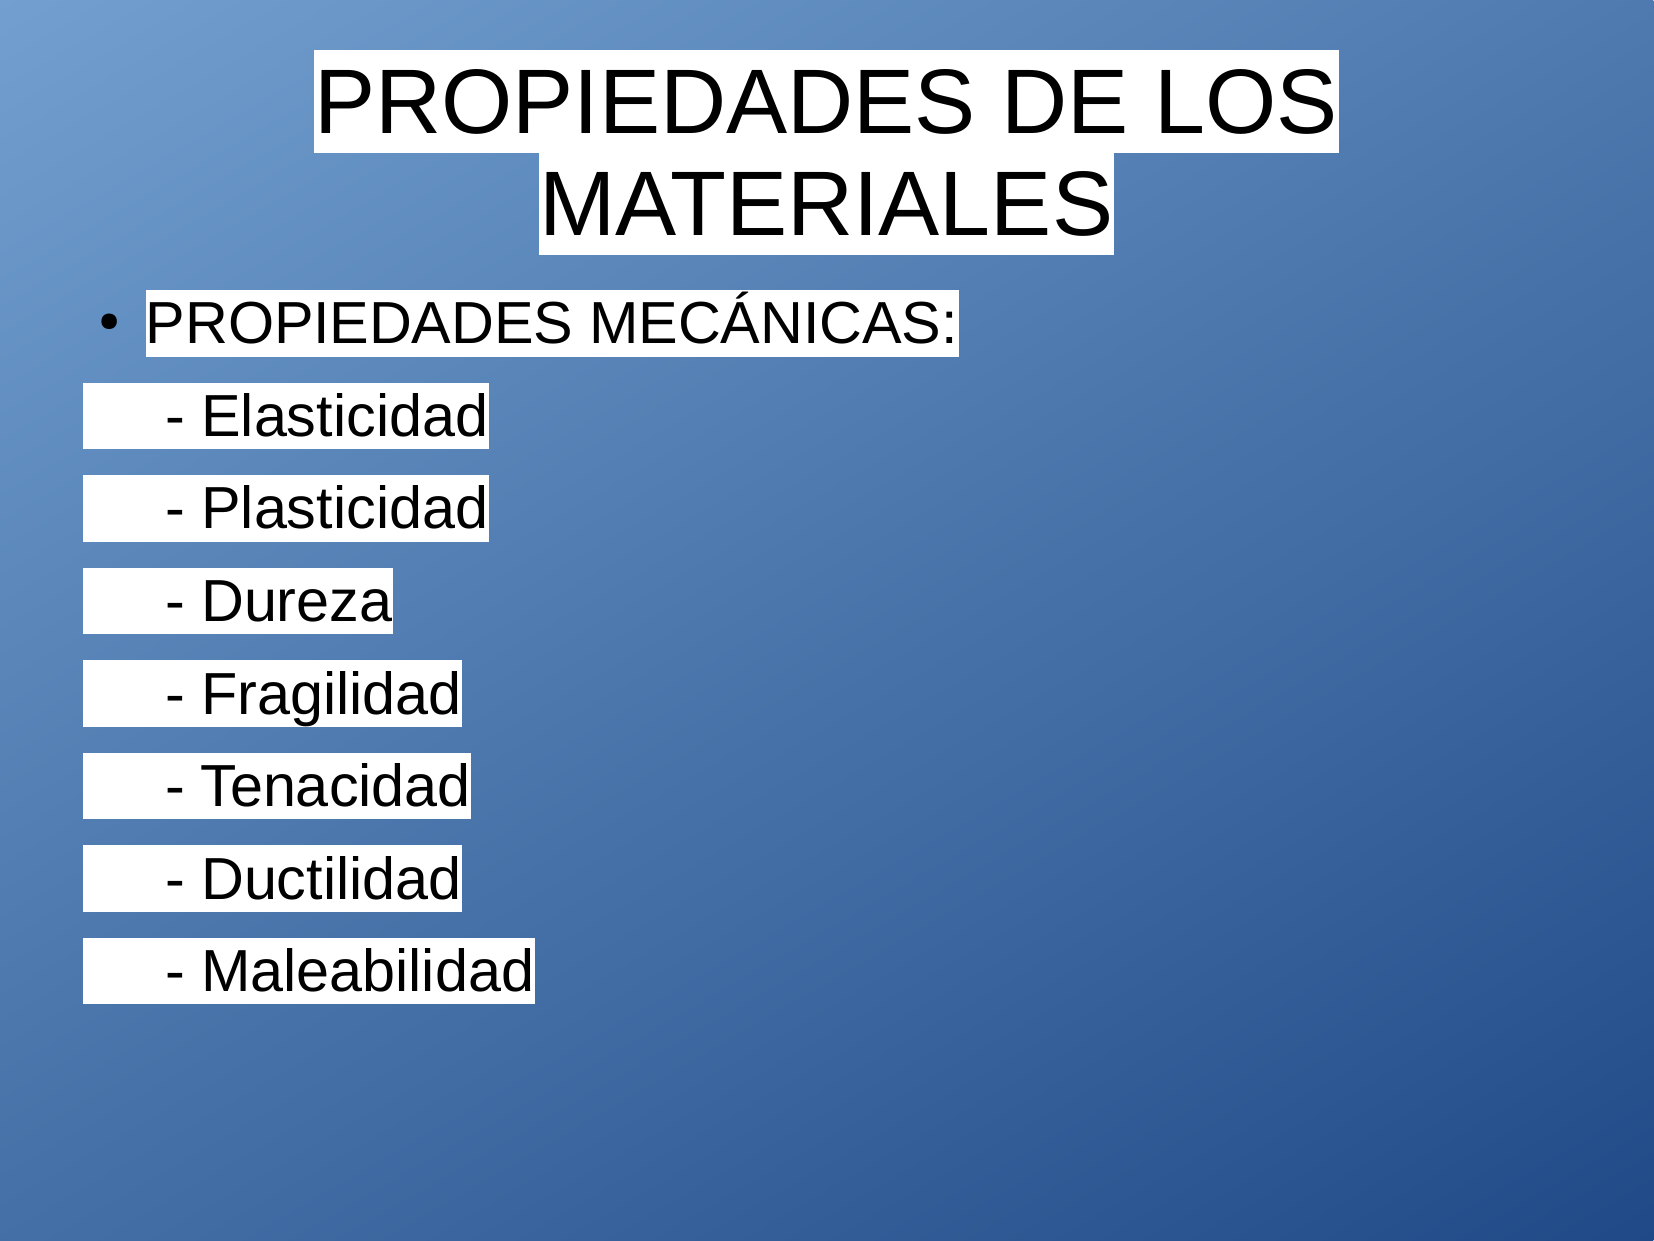

# PROPIEDADES DE LOS MATERIALES
PROPIEDADES MECÁNICAS:
 - Elasticidad
 - Plasticidad
 - Dureza
 - Fragilidad
 - Tenacidad
 - Ductilidad
 - Maleabilidad